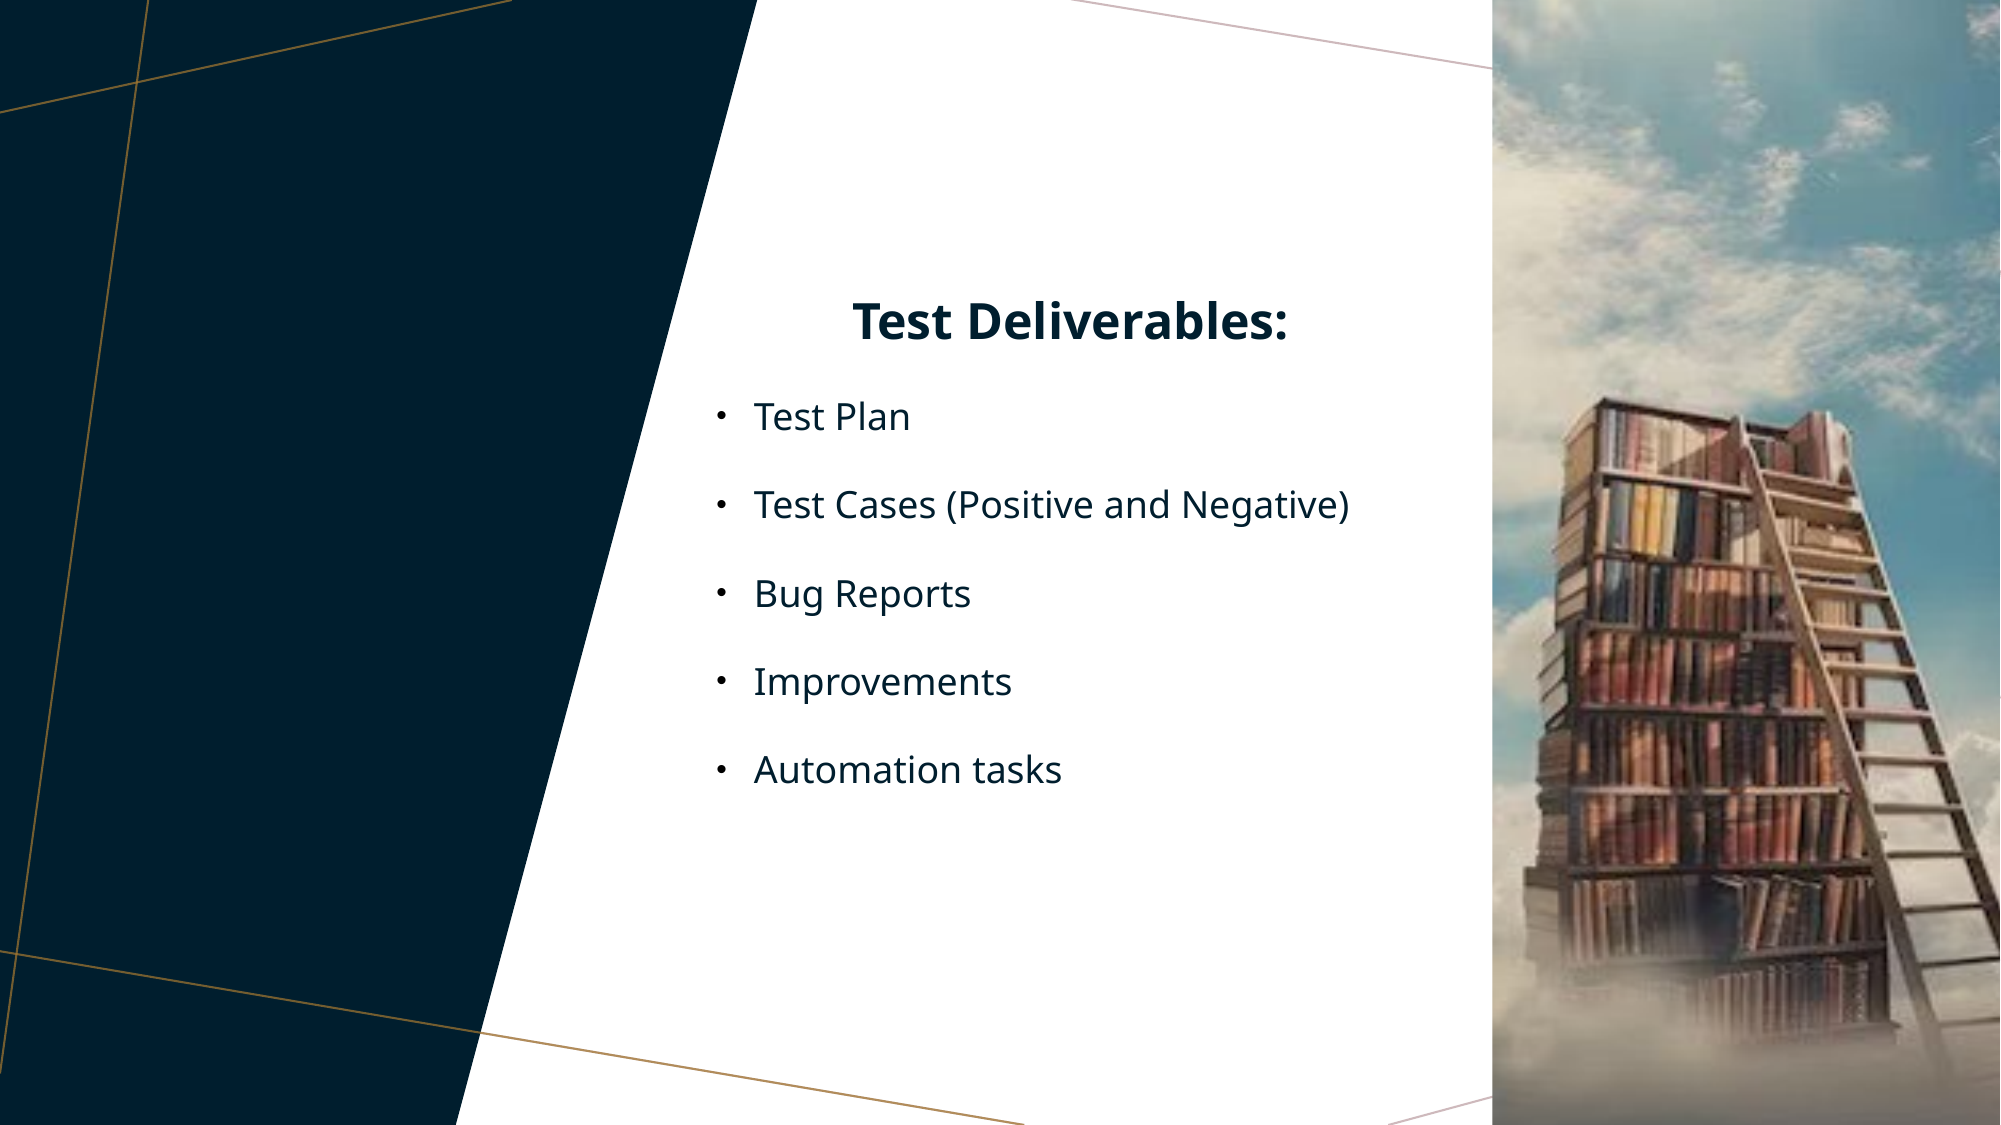

# AGENDA
Test Deliverables:
Test Plan
Test Cases (Positive and Negative)
Bug Reports
Improvements
Automation tasks